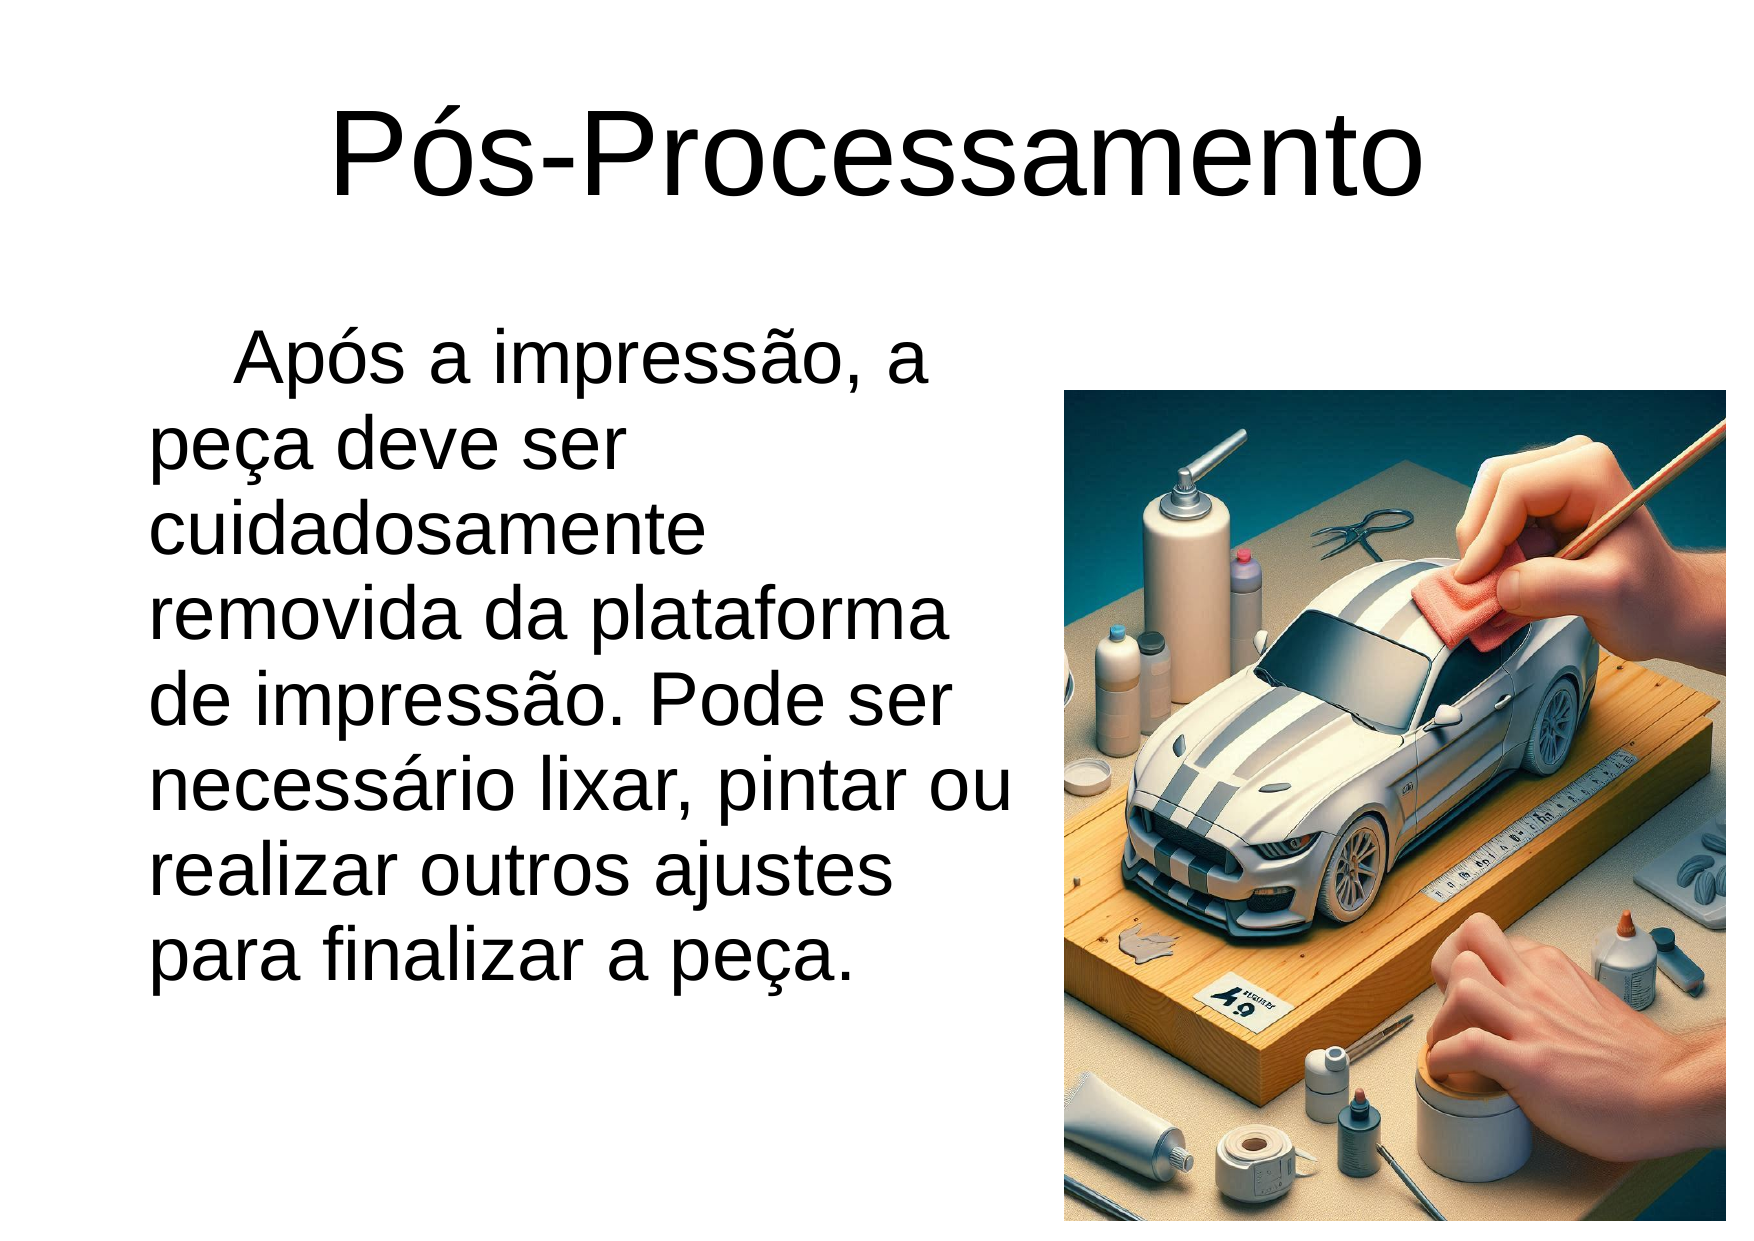

# Pós-Processamento
 Após a impressão, a peça deve ser cuidadosamente removida da plataforma de impressão. Pode ser necessário lixar, pintar ou realizar outros ajustes para finalizar a peça.